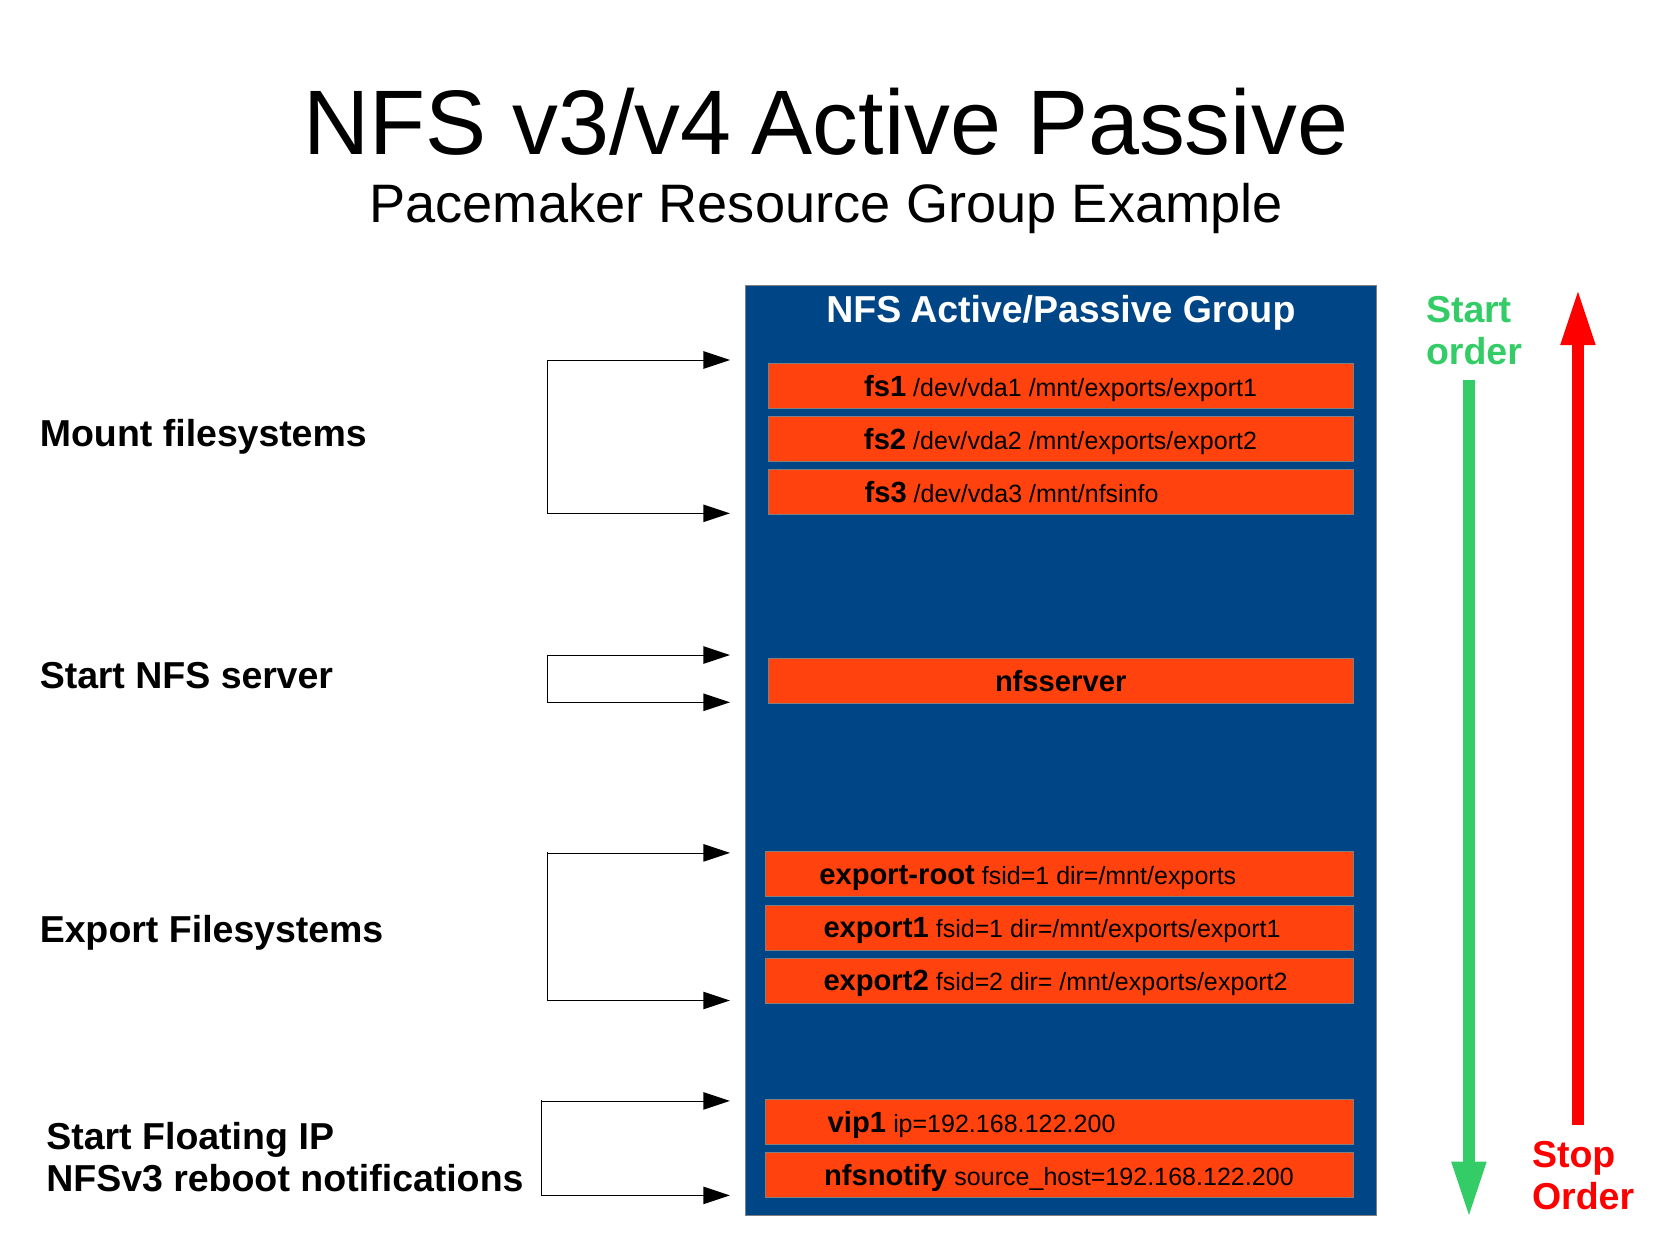

# NFS v3/v4 Active Passive Pacemaker Resource Group Example
Start
order
NFS Active/Passive Group
fs1 /dev/vda1 /mnt/exports/export1
Mount filesystems
fs2 /dev/vda2 /mnt/exports/export2
fs3 /dev/vda3 /mnt/nfsinfo
Start NFS server
nfsserver
export-root fsid=1 dir=/mnt/exports
Export Filesystems
export1 fsid=1 dir=/mnt/exports/export1
export2 fsid=2 dir= /mnt/exports/export2
vip1 ip=192.168.122.200
Start Floating IP
NFSv3 reboot notifications
Stop
Order
nfsnotify source_host=192.168.122.200